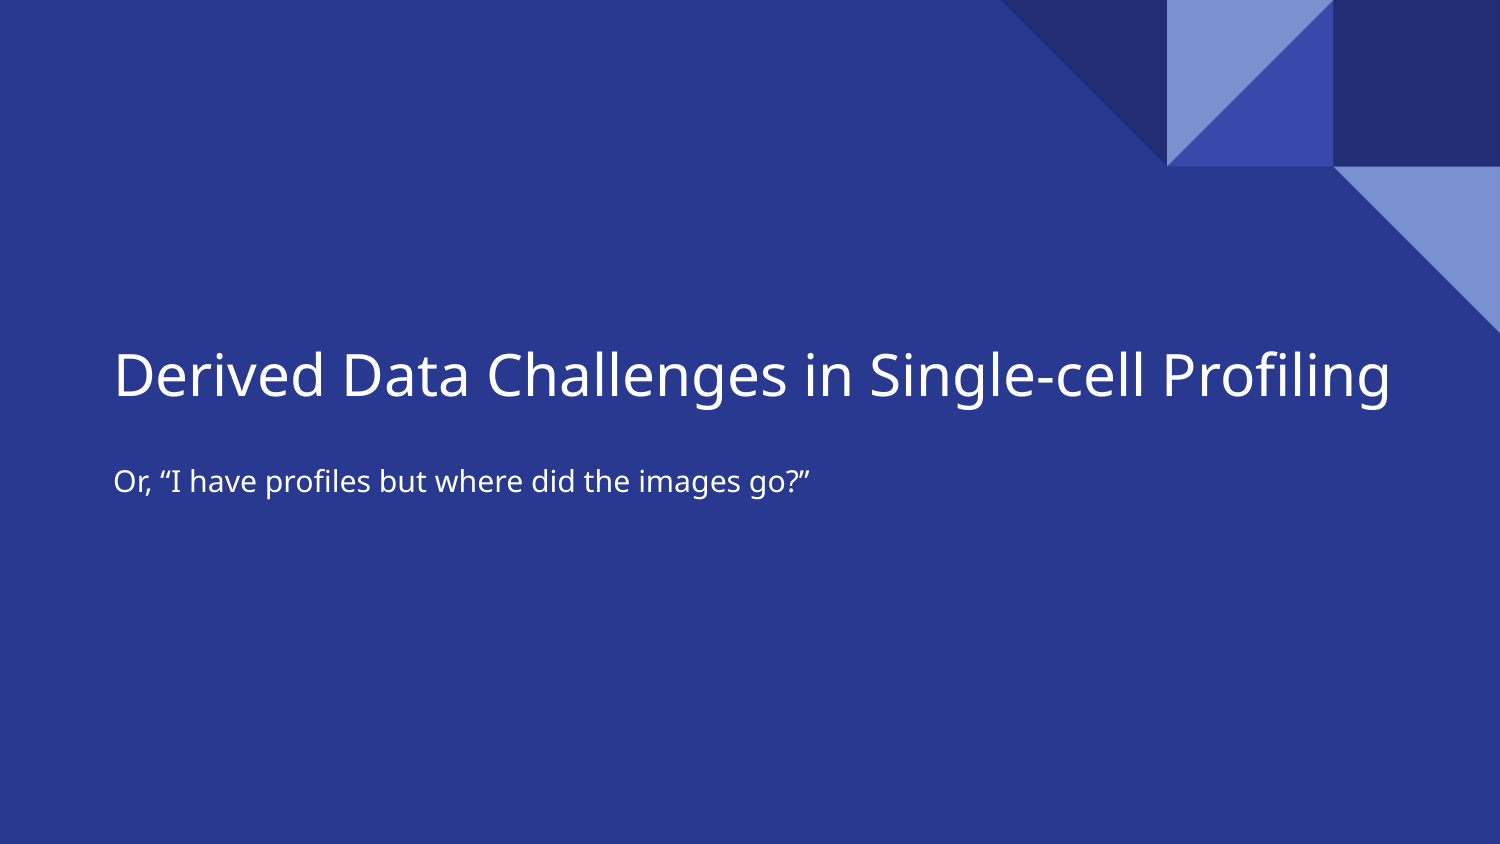

# Derived Data Challenges in Single-cell Profiling
Or, “I have profiles but where did the images go?”